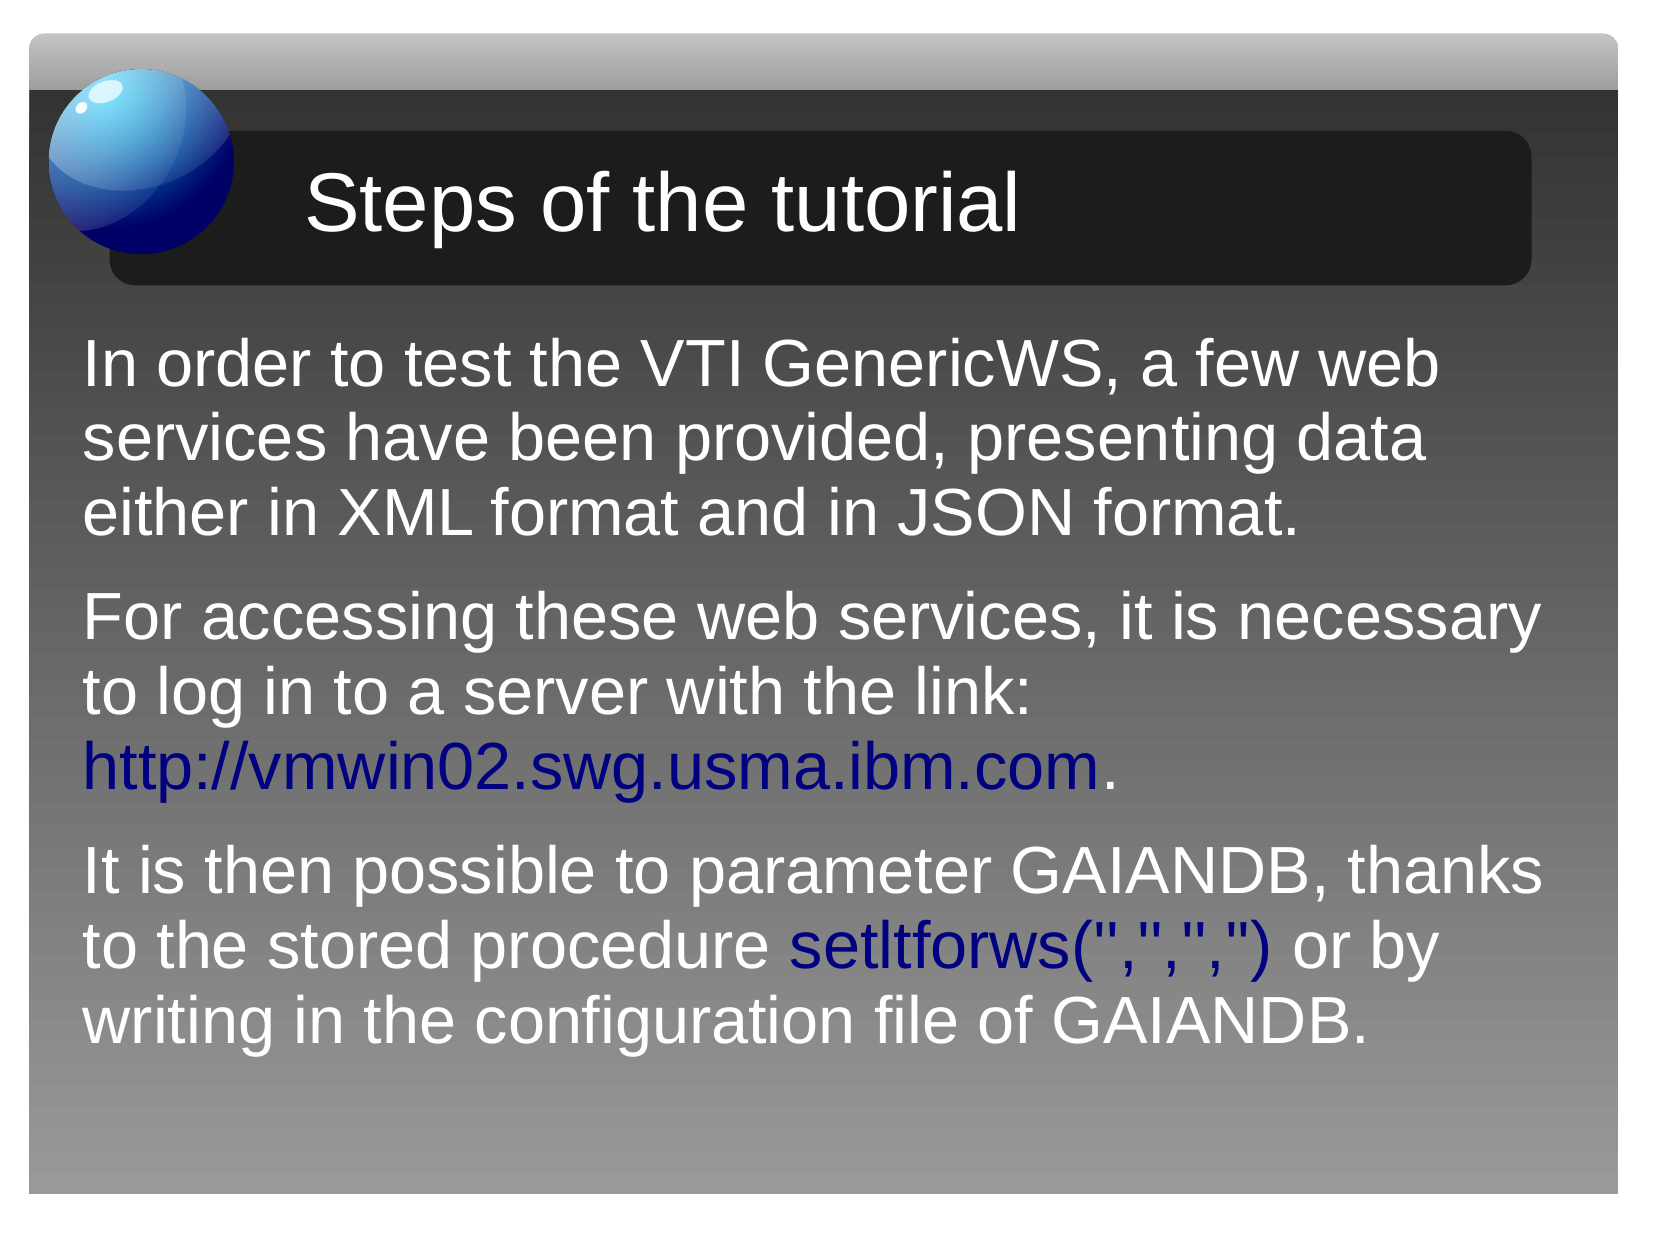

# Steps of the tutorial
In order to test the VTI GenericWS, a few web services have been provided, presenting data either in XML format and in JSON format.
For accessing these web services, it is necessary to log in to a server with the link: http://vmwin02.swg.usma.ibm.com.
It is then possible to parameter GAIANDB, thanks to the stored procedure setltforws('','','','') or by writing in the configuration file of GAIANDB.